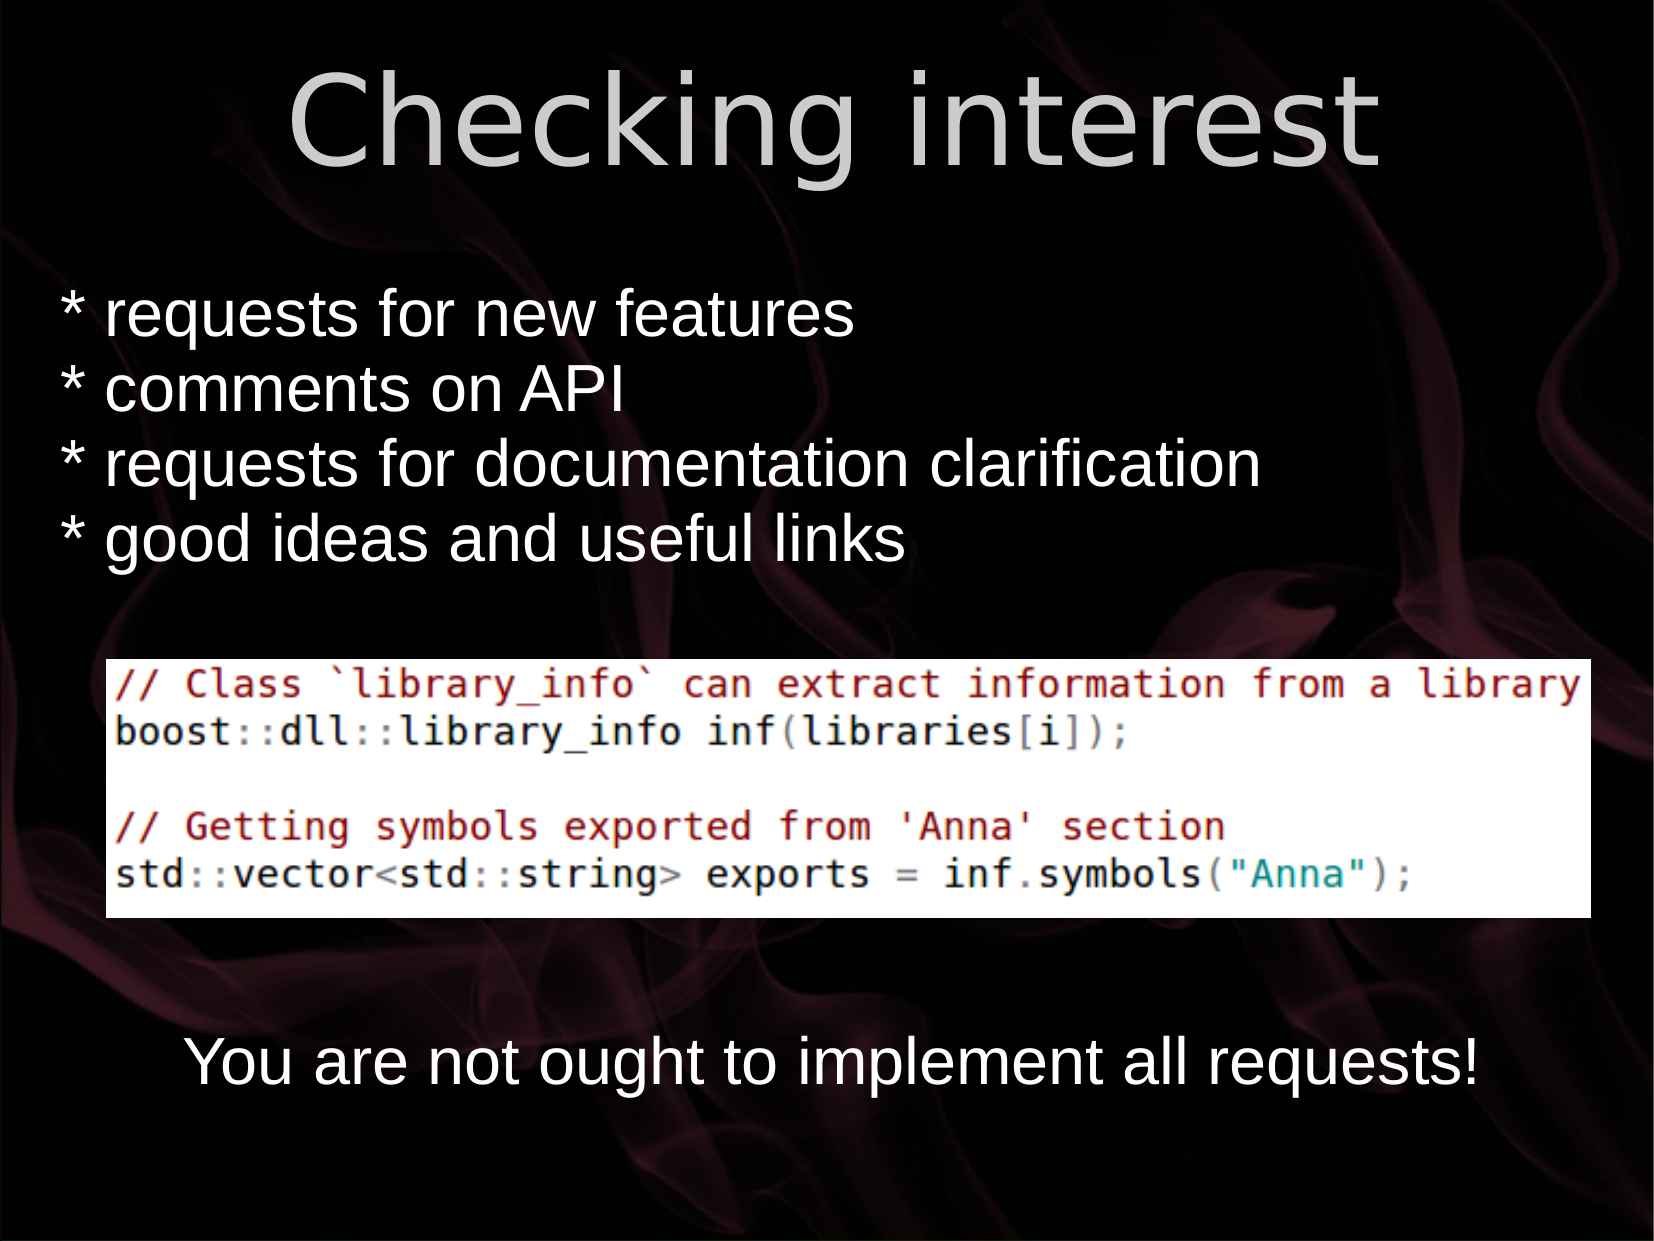

# Checking interest
* requests for new features
* comments on API
* requests for documentation clarification
* good ideas and useful links
You are not ought to implement all requests!